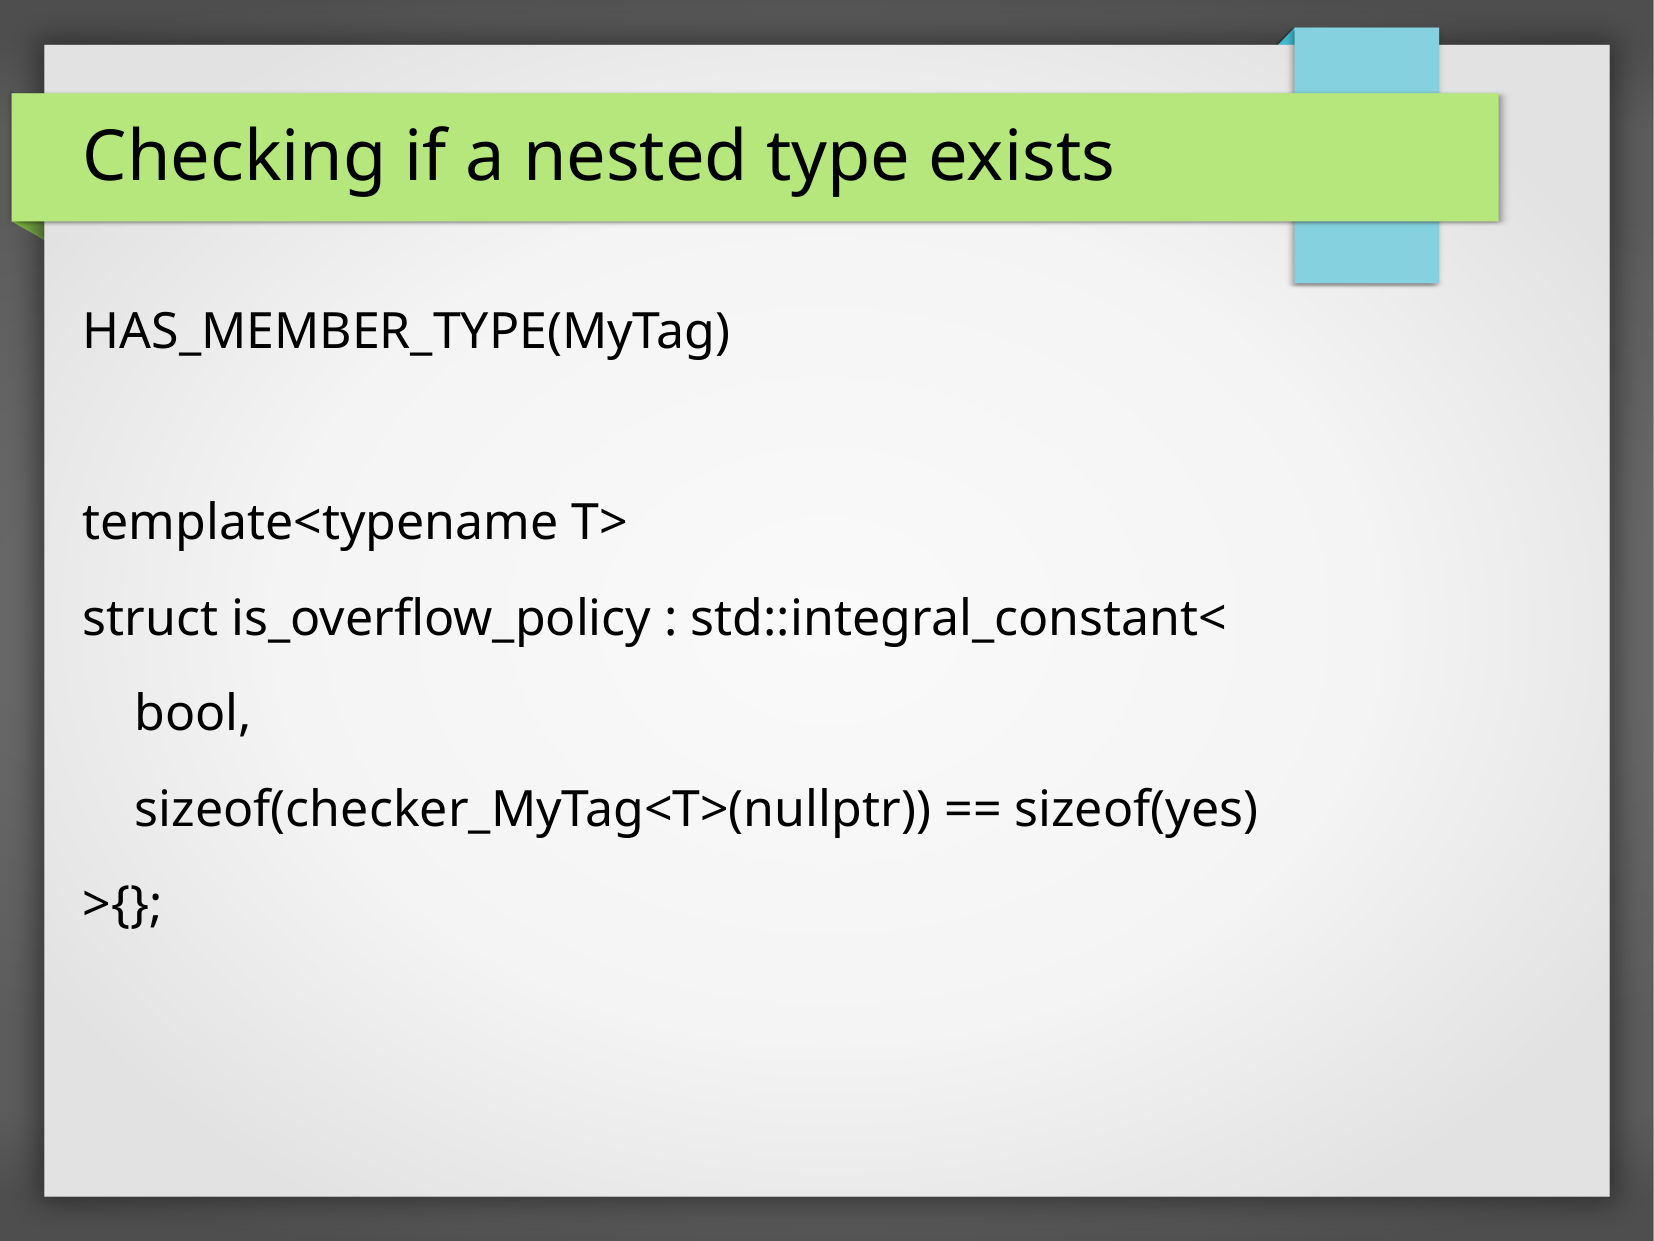

# Checking if a nested type exists
HAS_MEMBER_TYPE(MyTag)
template<typename T>
struct is_overflow_policy : std::integral_constant<
 bool,
 sizeof(checker_MyTag<T>(nullptr)) == sizeof(yes)
>{};